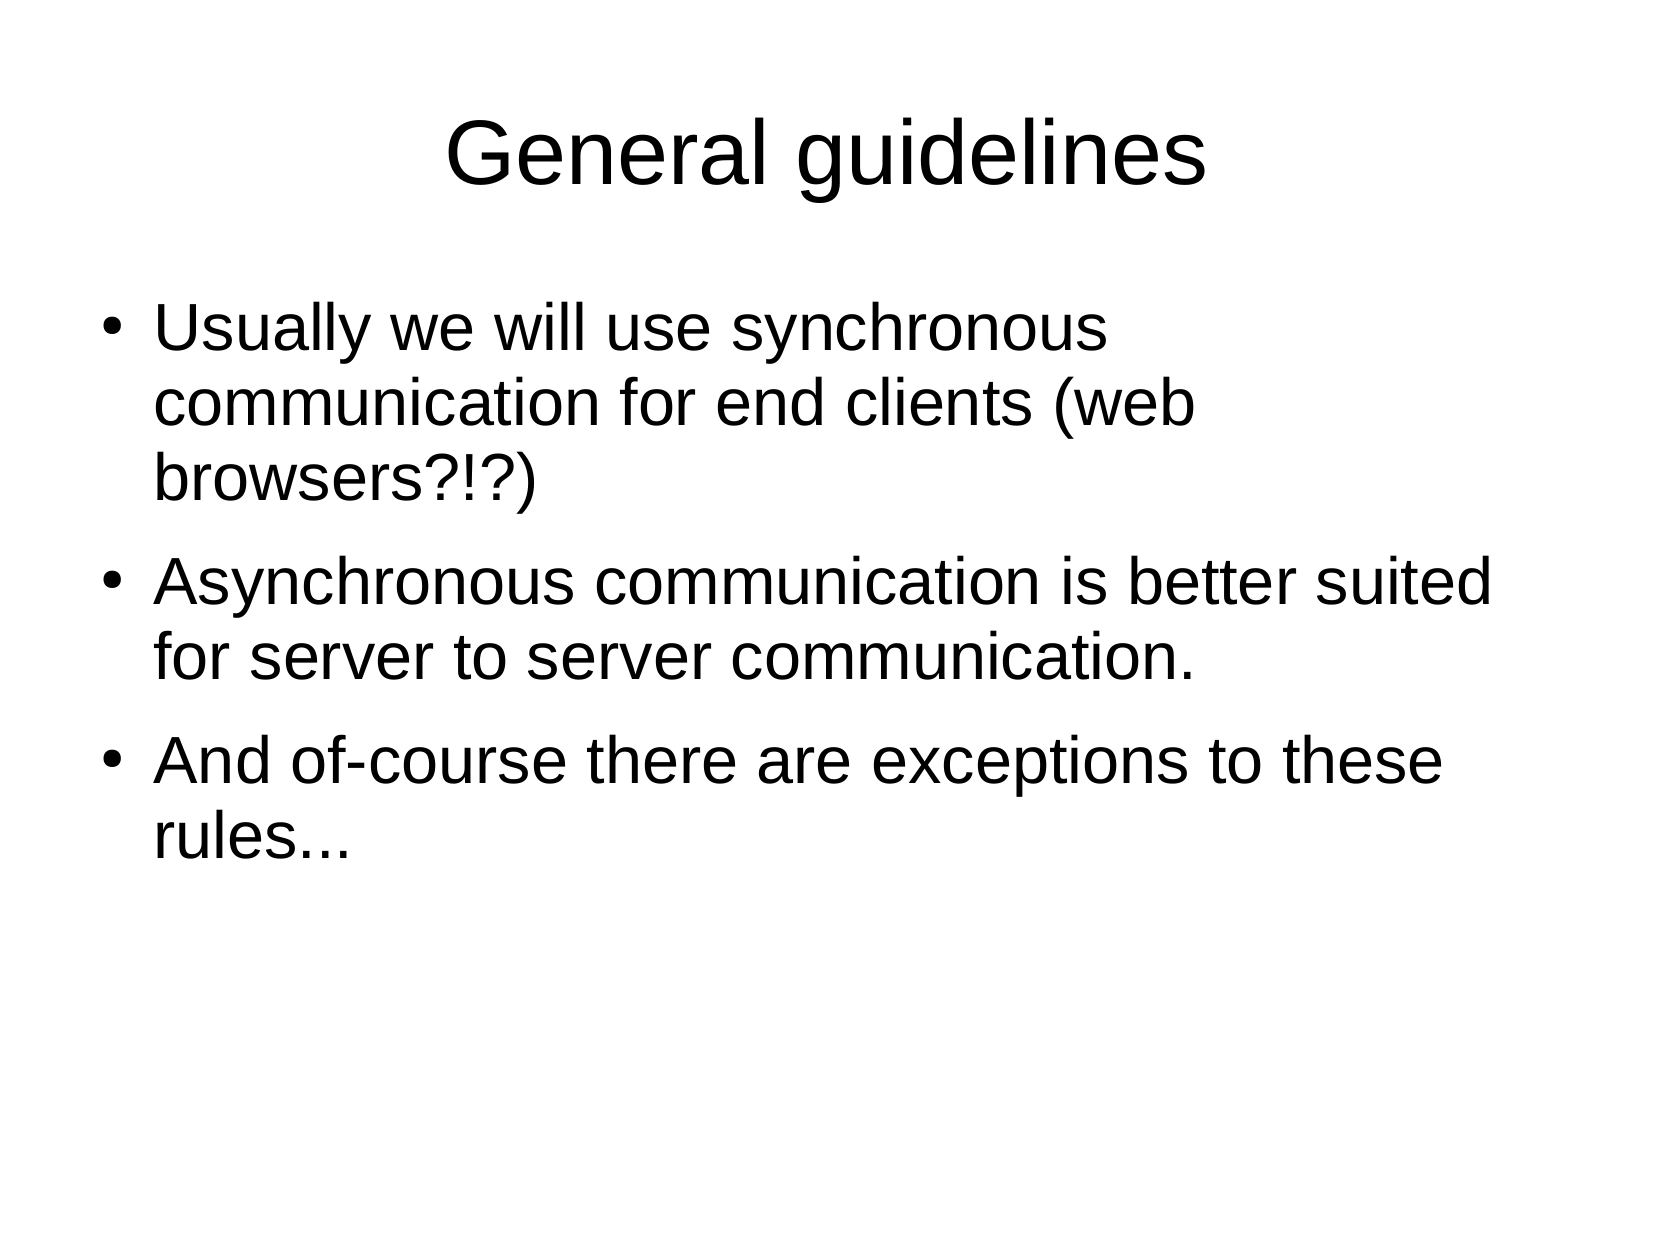

# General guidelines
Usually we will use synchronous communication for end clients (web browsers?!?)
Asynchronous communication is better suited for server to server communication.
And of-course there are exceptions to these rules...